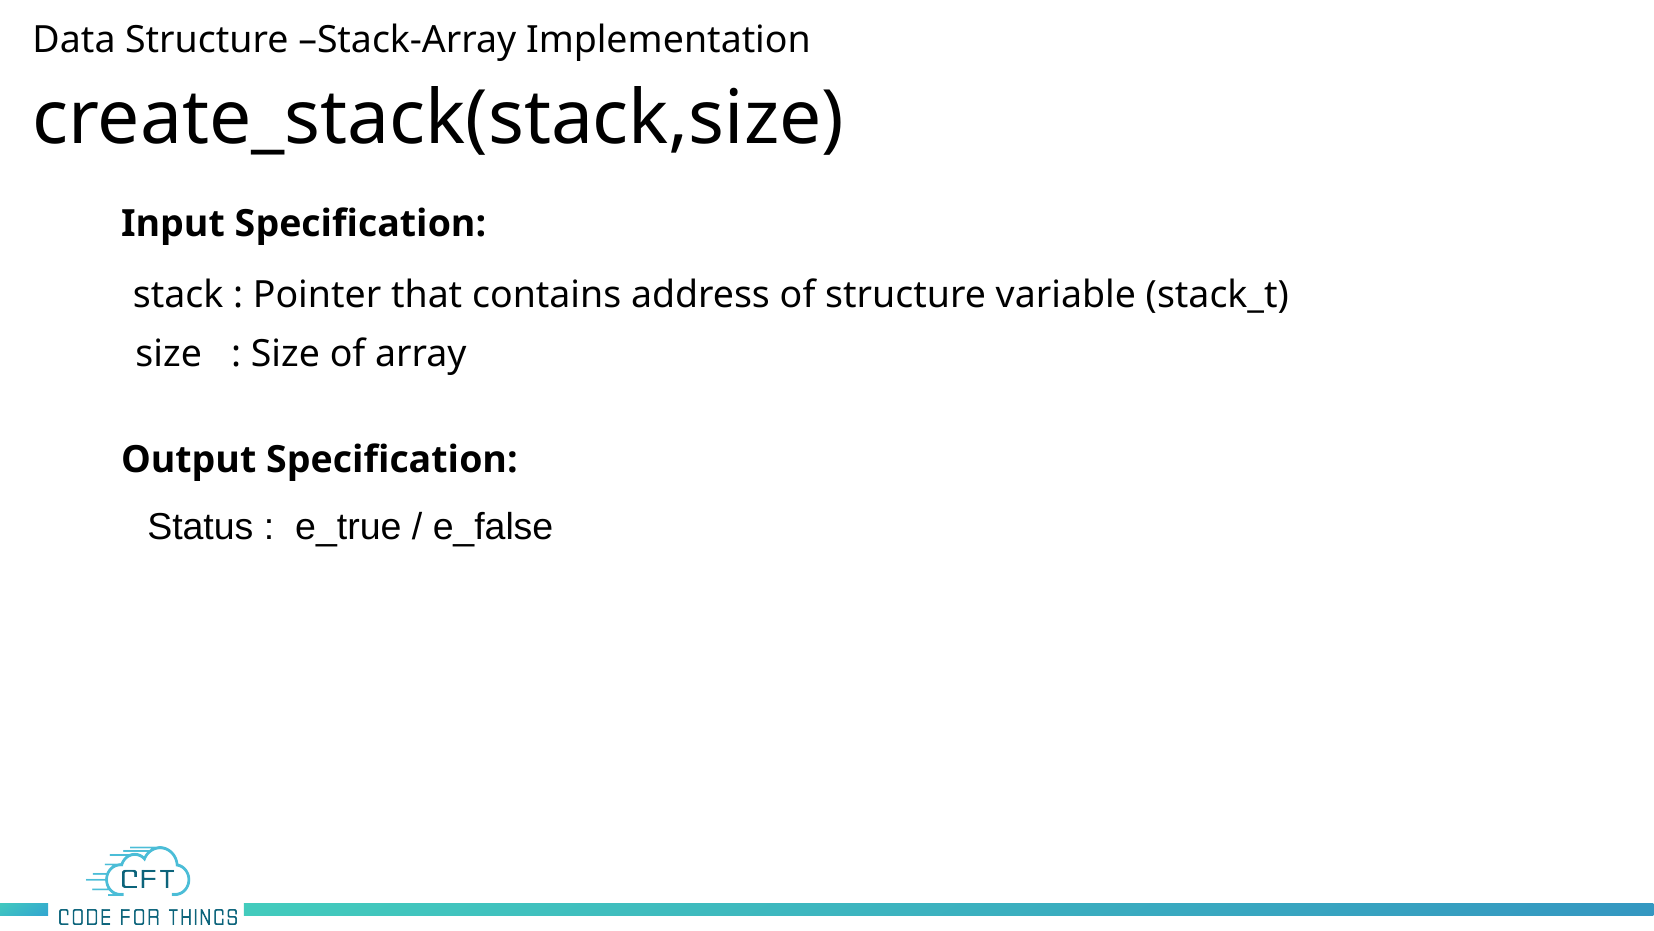

# Data Structure –Stack-Array Implementation create_stack(stack,size)
Input Specification:
stack : Pointer that contains address of structure variable (stack_t)
size : Size of array
Output Specification:
Status : e_true / e_false